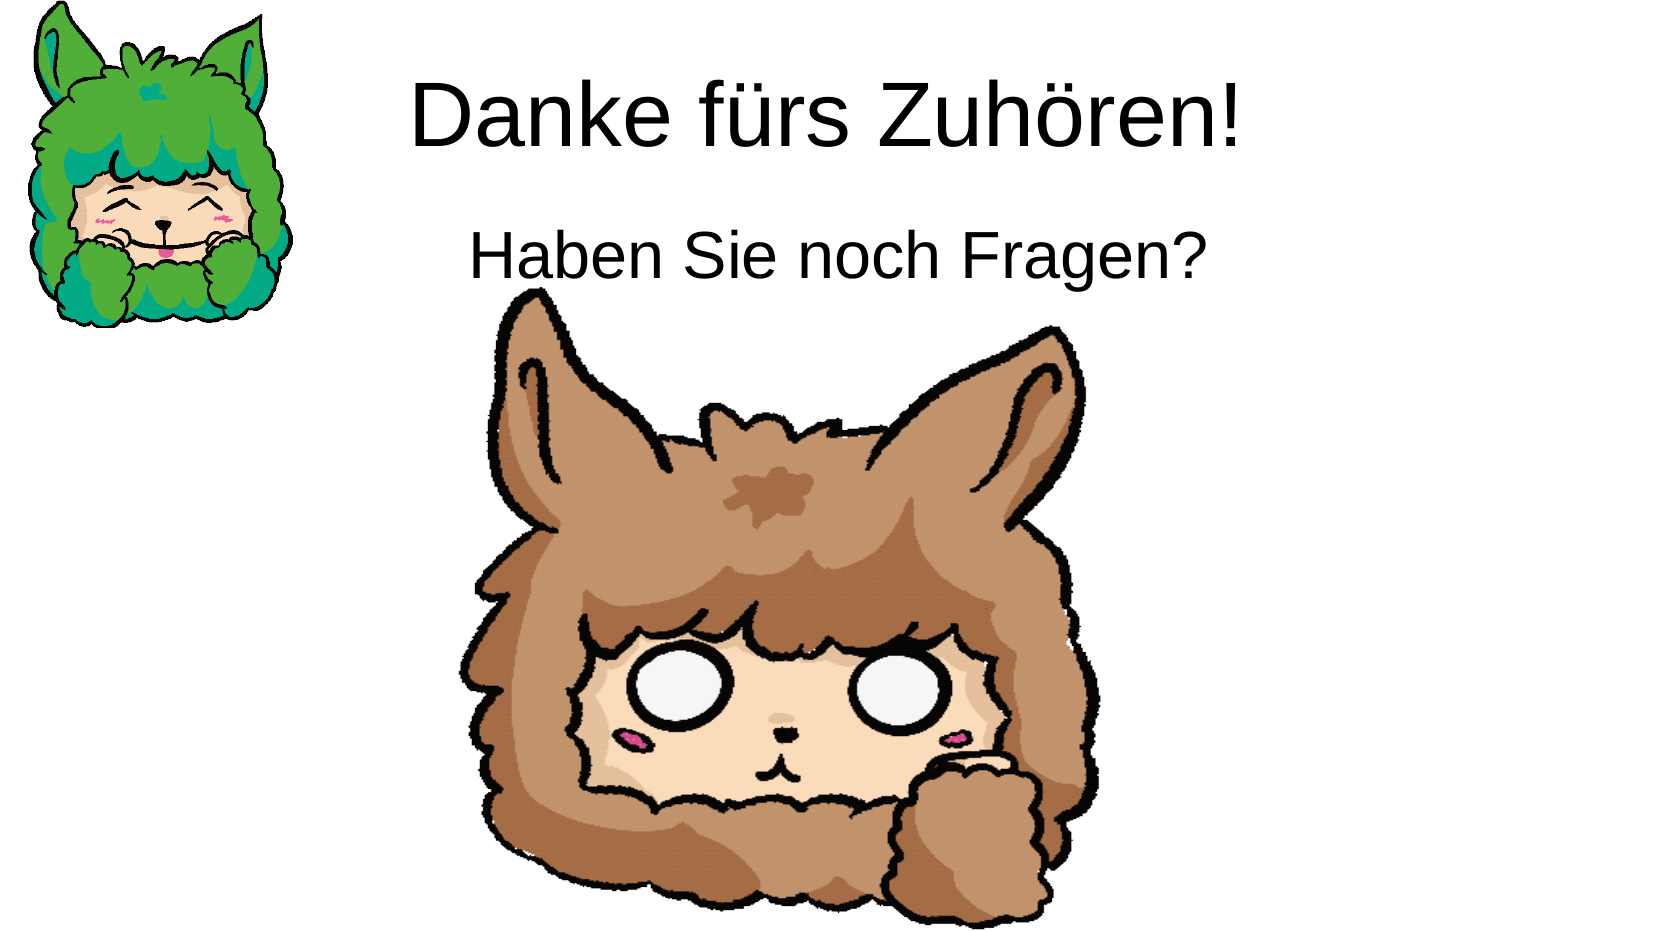

# Danke fürs Zuhören!
 Haben Sie noch Fragen?